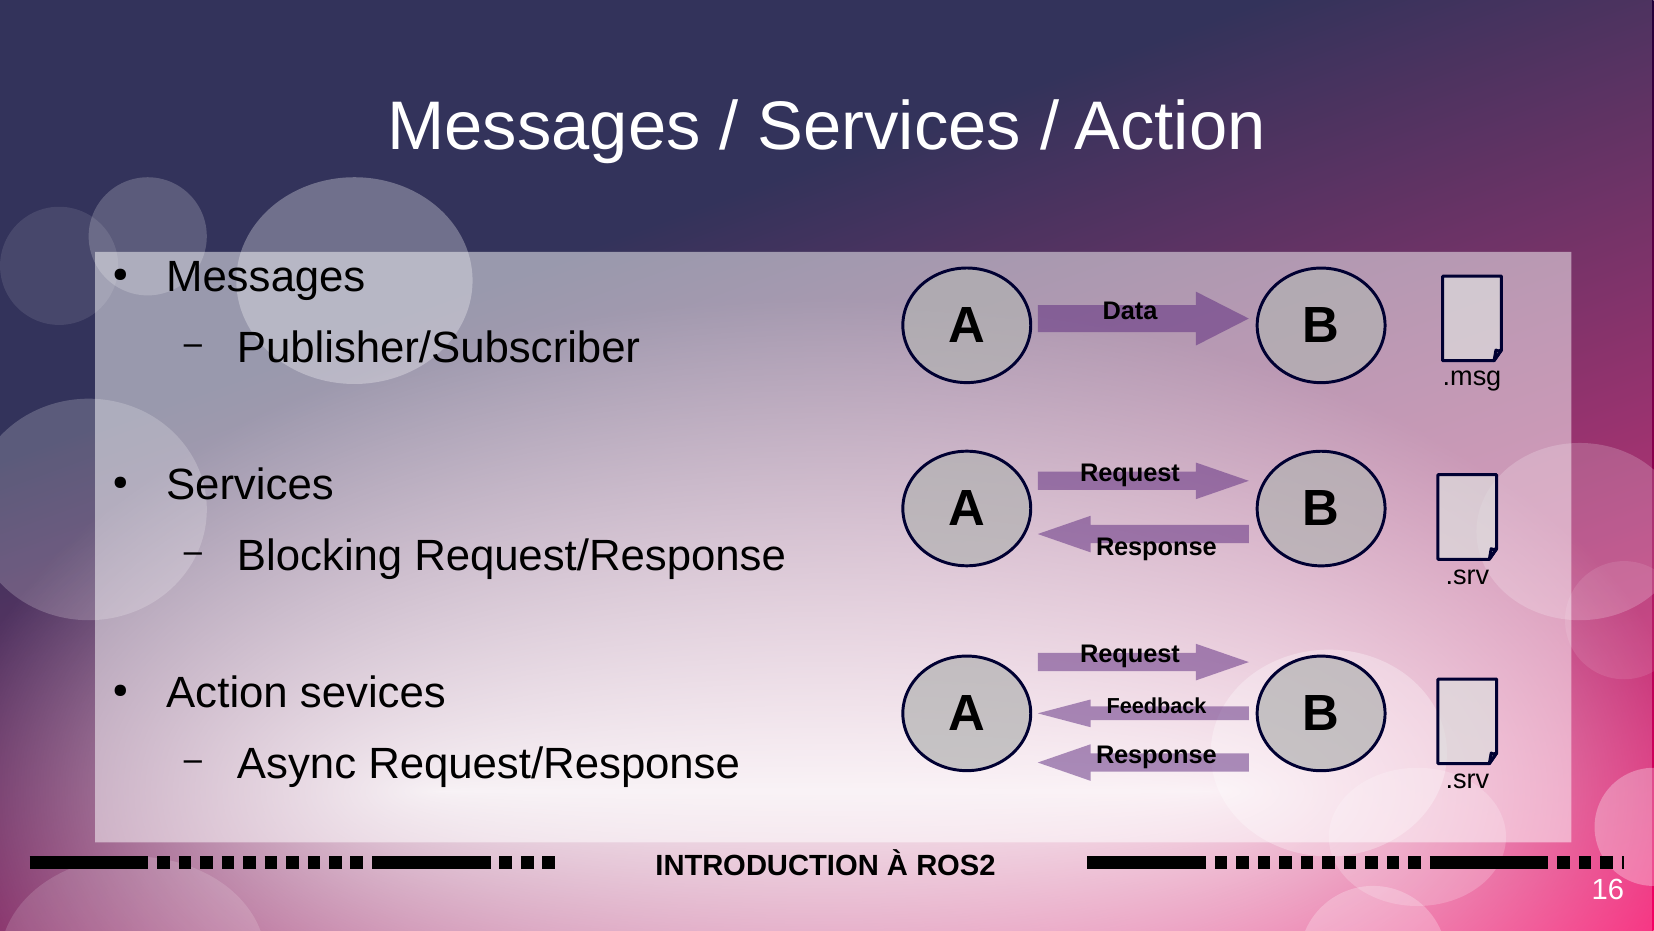

# Messages / Services / Action
Messages
Publisher/Subscriber
Services
Blocking Request/Response
Action sevices
Async Request/Response
A
B
.msg
Data
A
B
Request
.srv
Response
Request
A
B
.srv
Feedback
Response